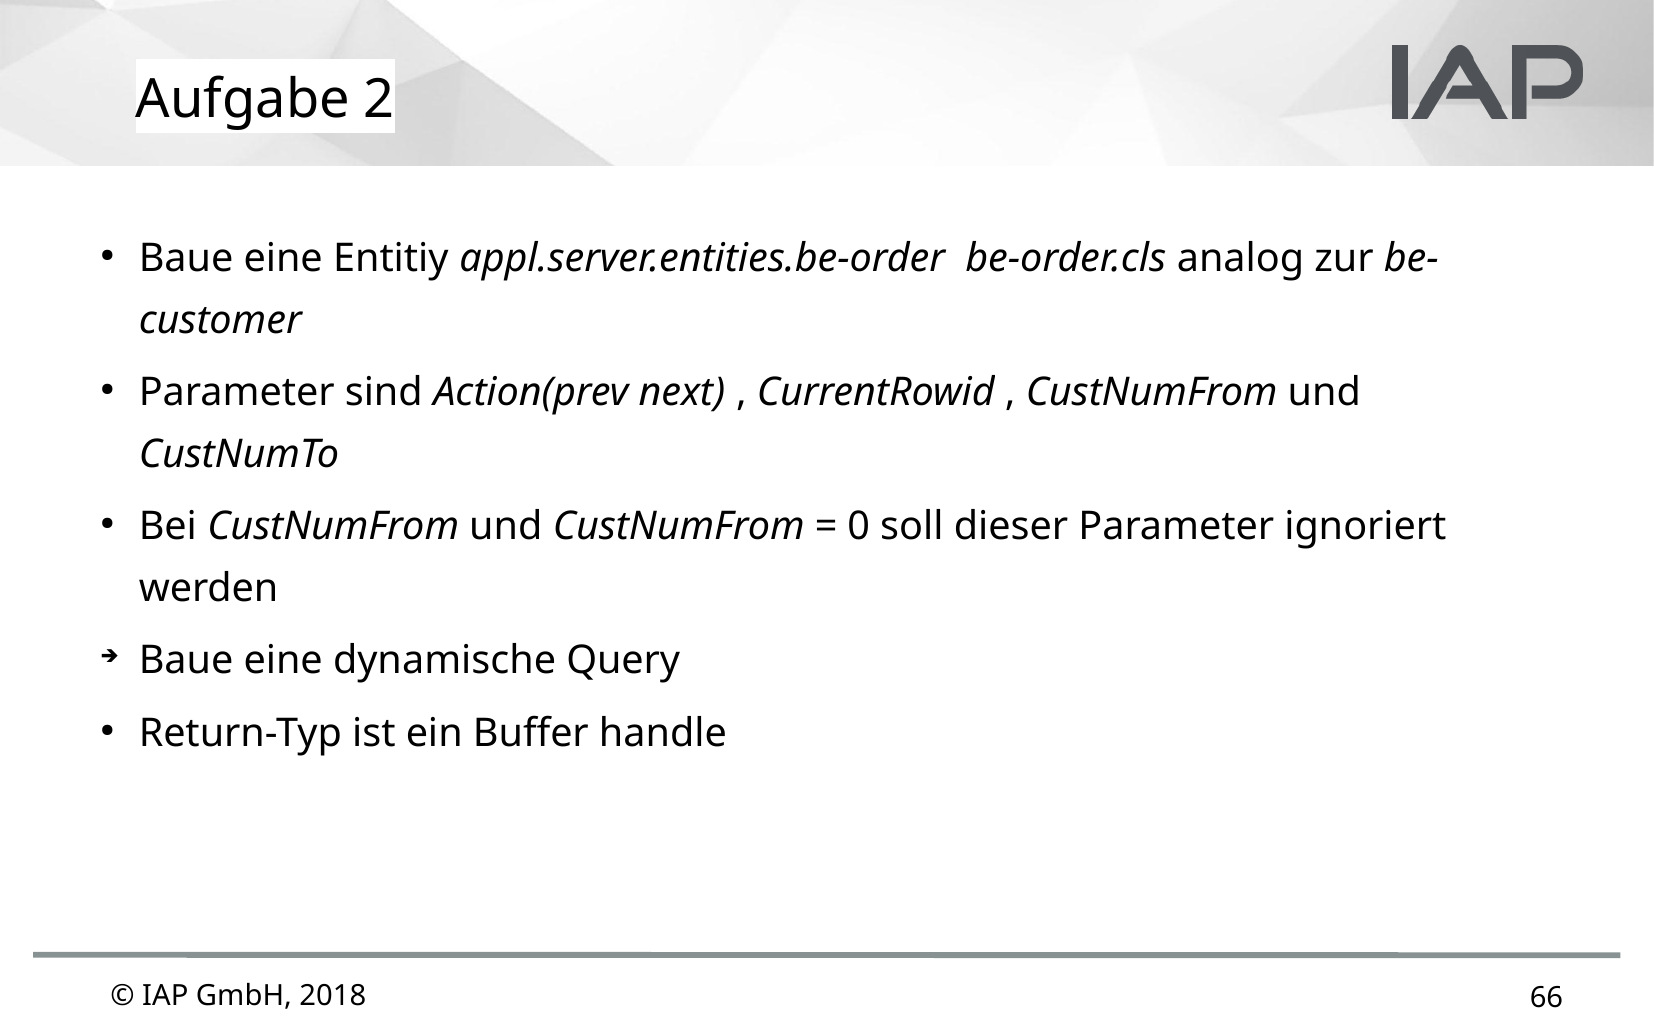

# Aufgabe 2
Baue eine Entitiy appl.server.entities.be-order be-order.cls analog zur be-customer
Parameter sind Action(prev next) , CurrentRowid , CustNumFrom und CustNumTo
Bei CustNumFrom und CustNumFrom = 0 soll dieser Parameter ignoriert werden
Baue eine dynamische Query
Return-Typ ist ein Buffer handle
© IAP GmbH, 2018
66